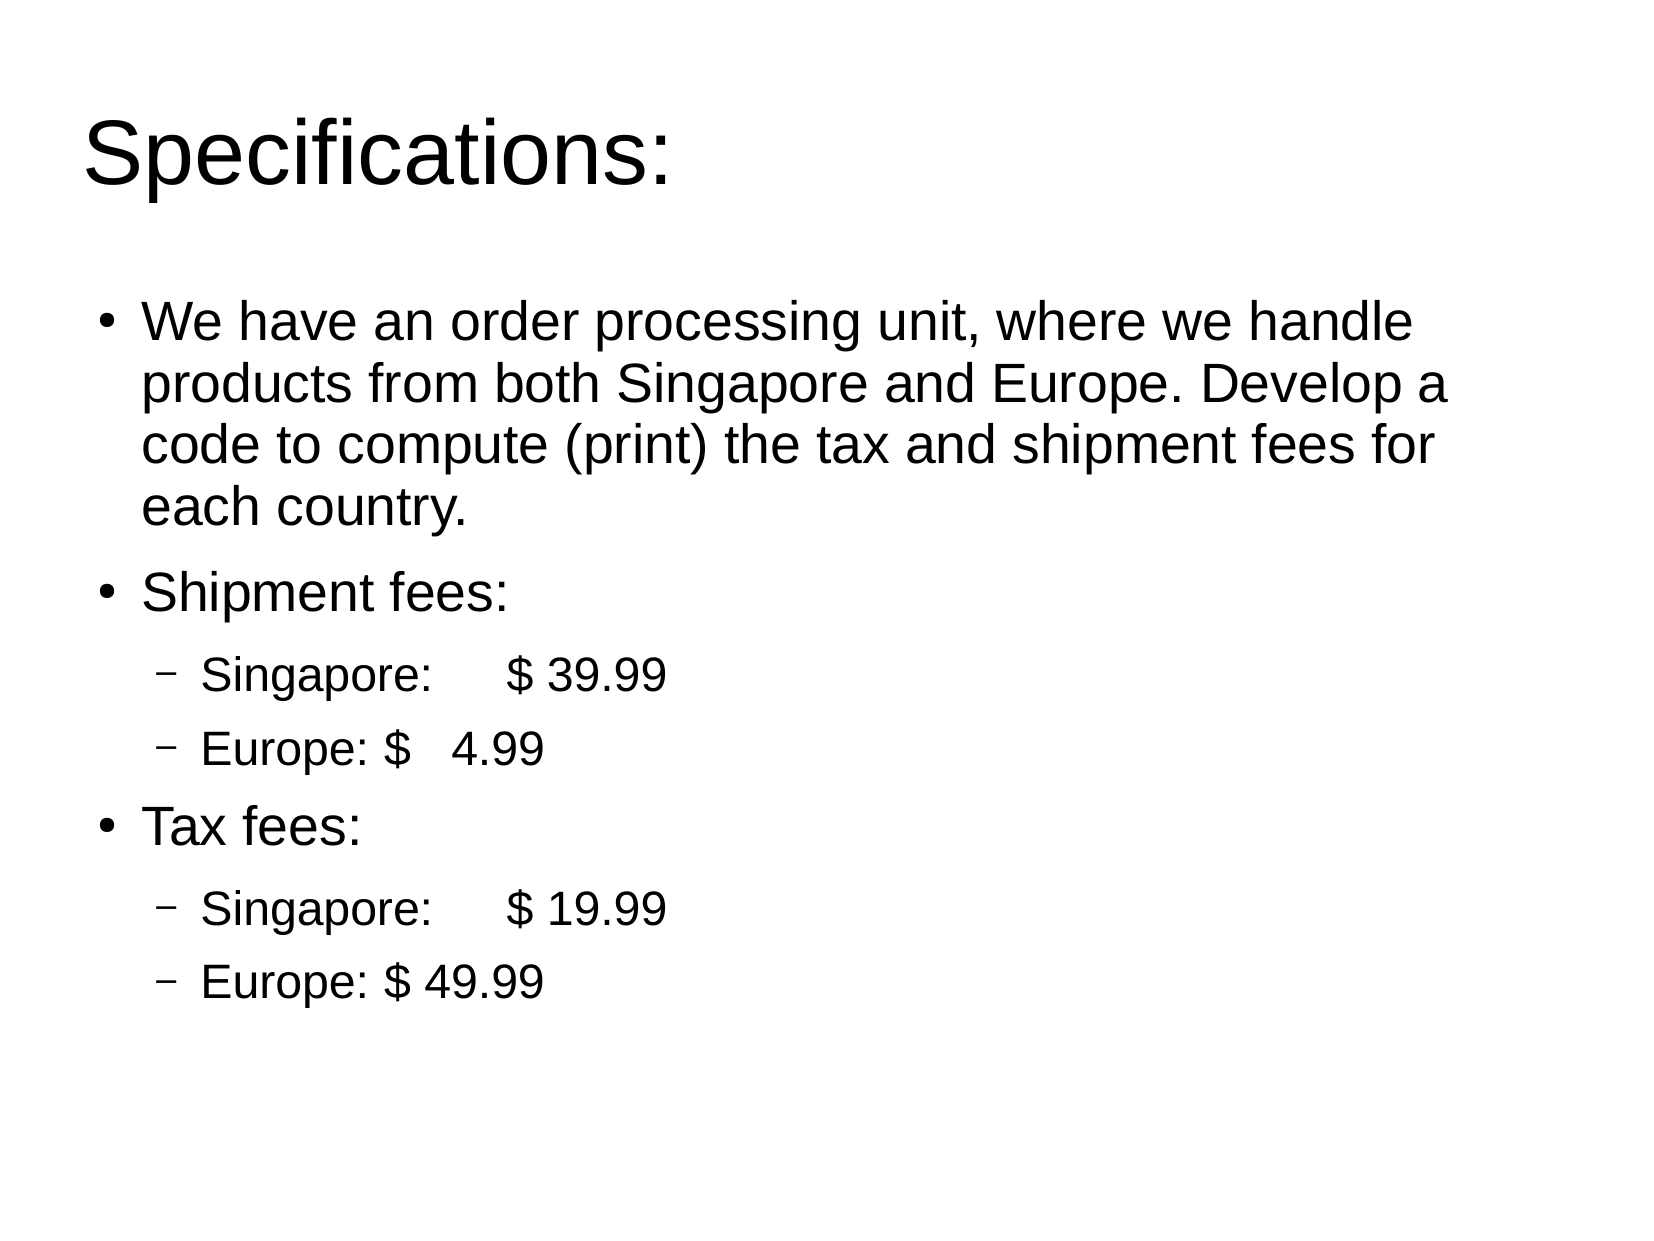

# Specifications:
We have an order processing unit, where we handle products from both Singapore and Europe. Develop a code to compute (print) the tax and shipment fees for each country.
Shipment fees:
Singapore: 	$ 39.99
Europe: 			$ 4.99
Tax fees:
Singapore: 	$ 19.99
Europe: 			$ 49.99